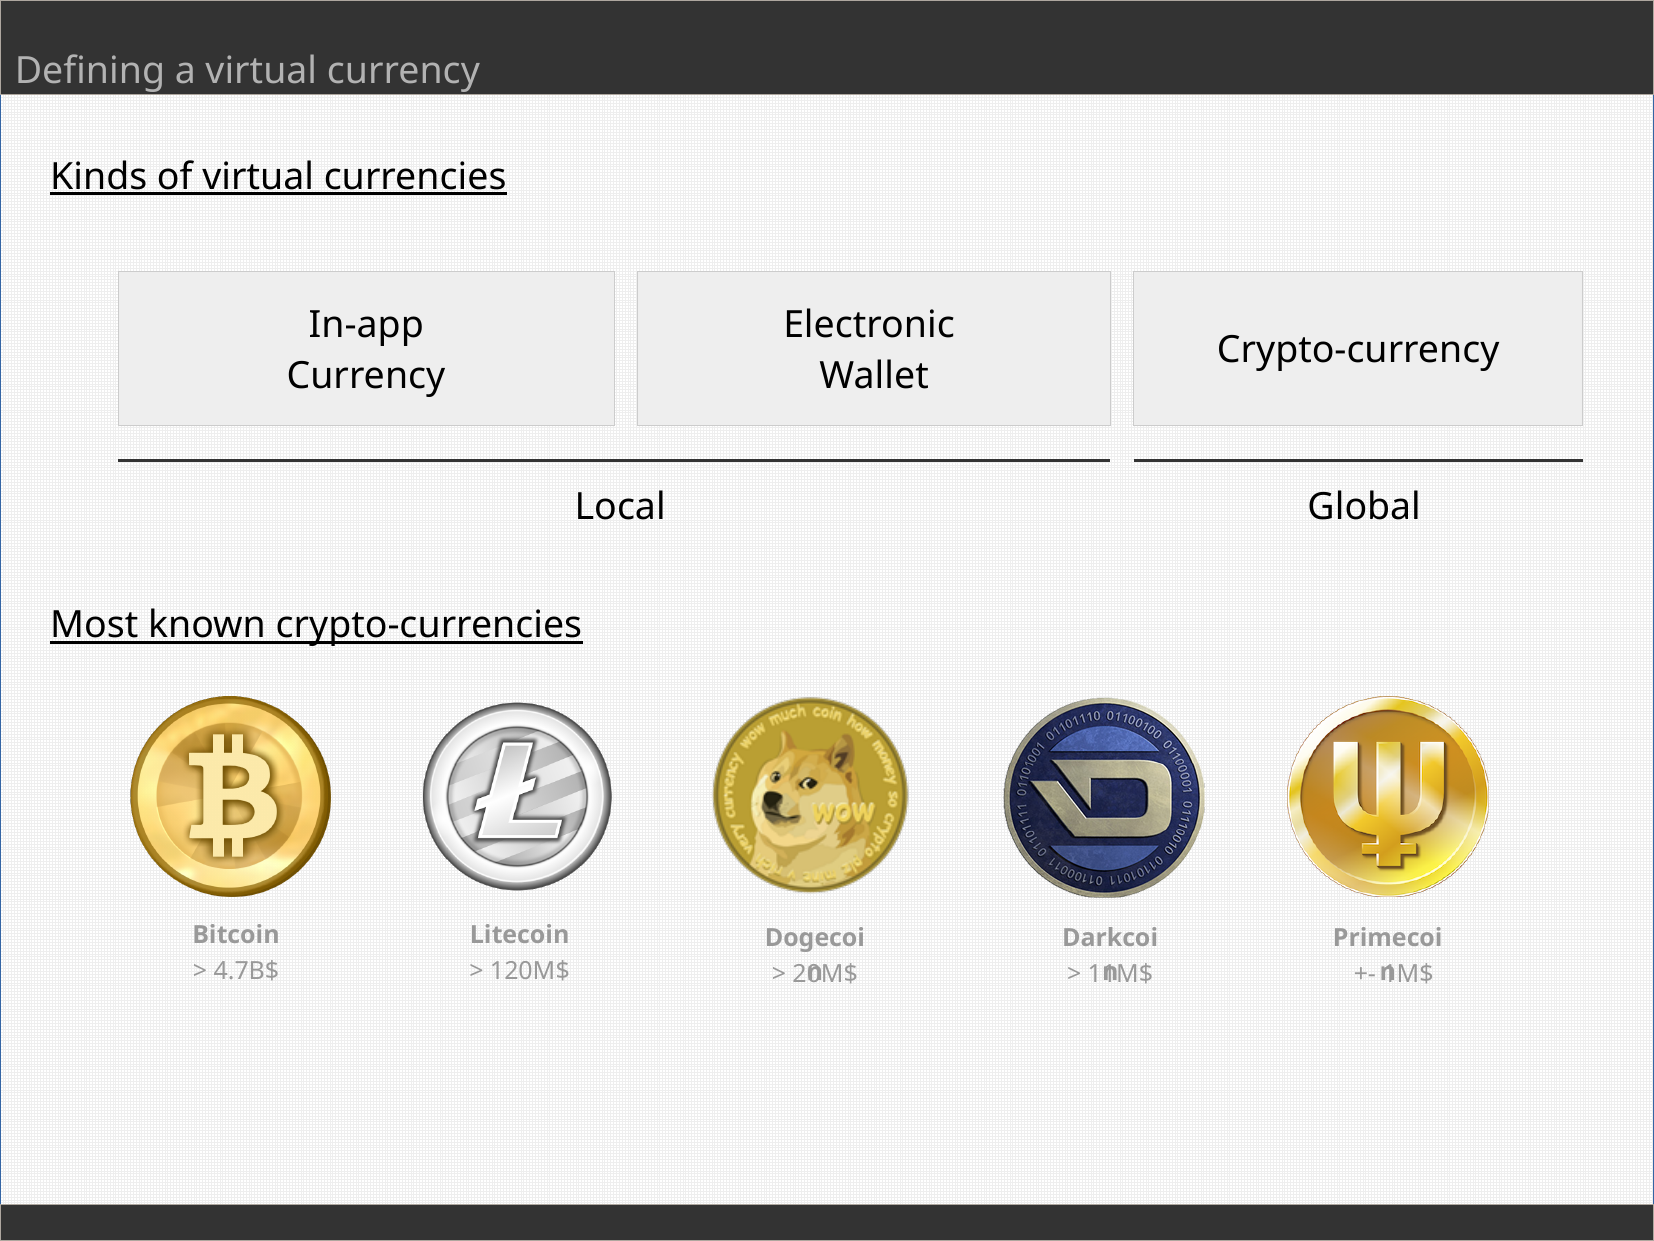

Defining a virtual currency
Kinds of virtual currencies
In-app
Currency
Electronic
Wallet
Crypto-currency
Local
Global
Most known crypto-currencies
Bitcoin
Litecoin
Dogecoin
Darkcoin
Primecoin
> 4.7B$
> 120M$
> 20M$
> 11M$
+- 1M$